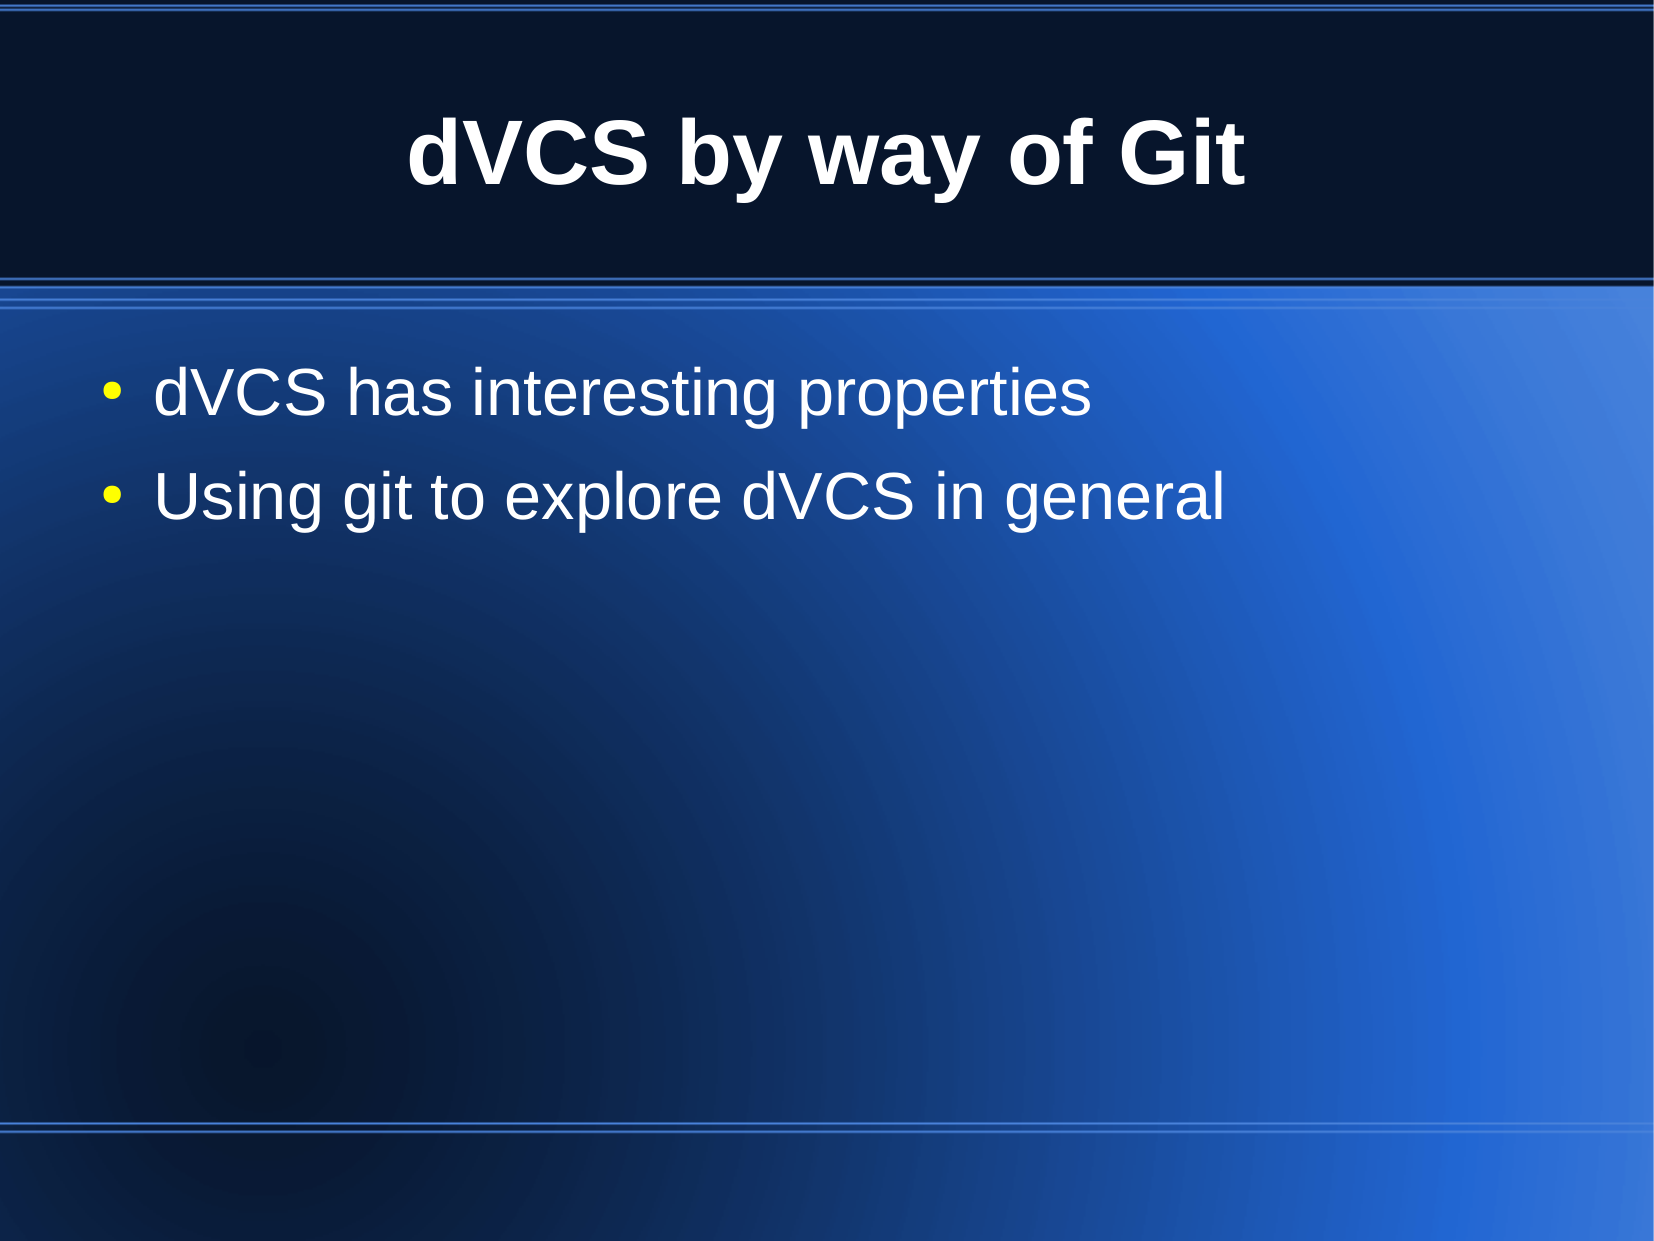

# dVCS by way of Git
dVCS has interesting properties
Using git to explore dVCS in general